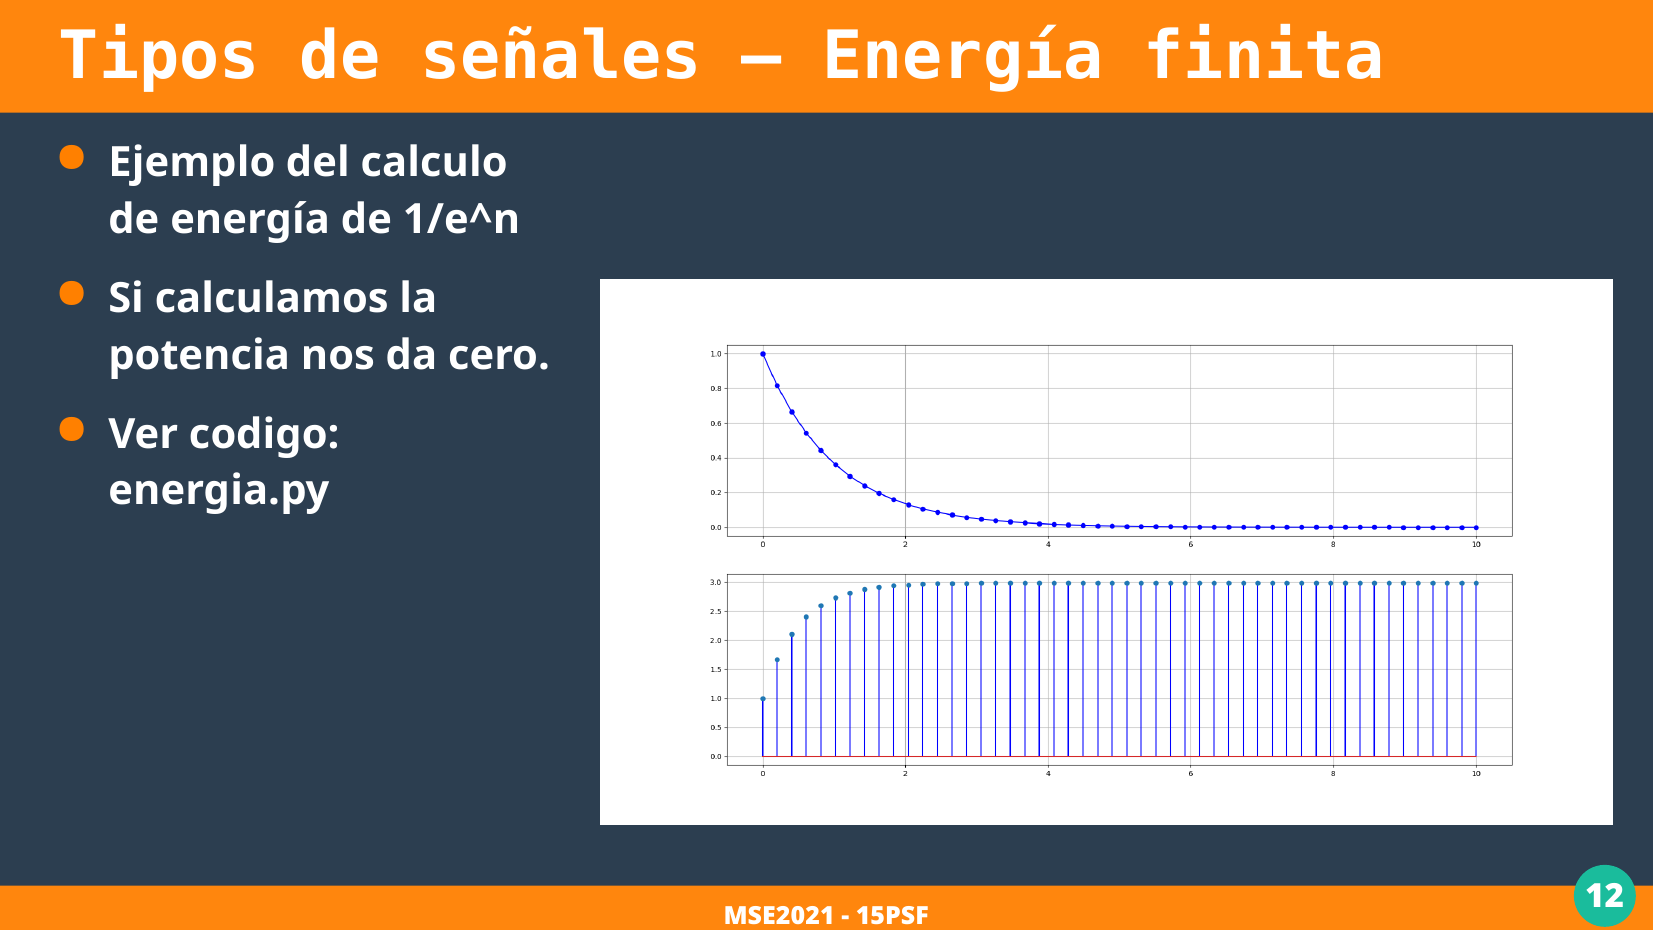

# Tipos de señales – Energía finita
Ejemplo del calculo de energía de 1/e^n
Si calculamos la potencia nos da cero.
Ver codigo: energia.py
MSE2021 - 15PSF